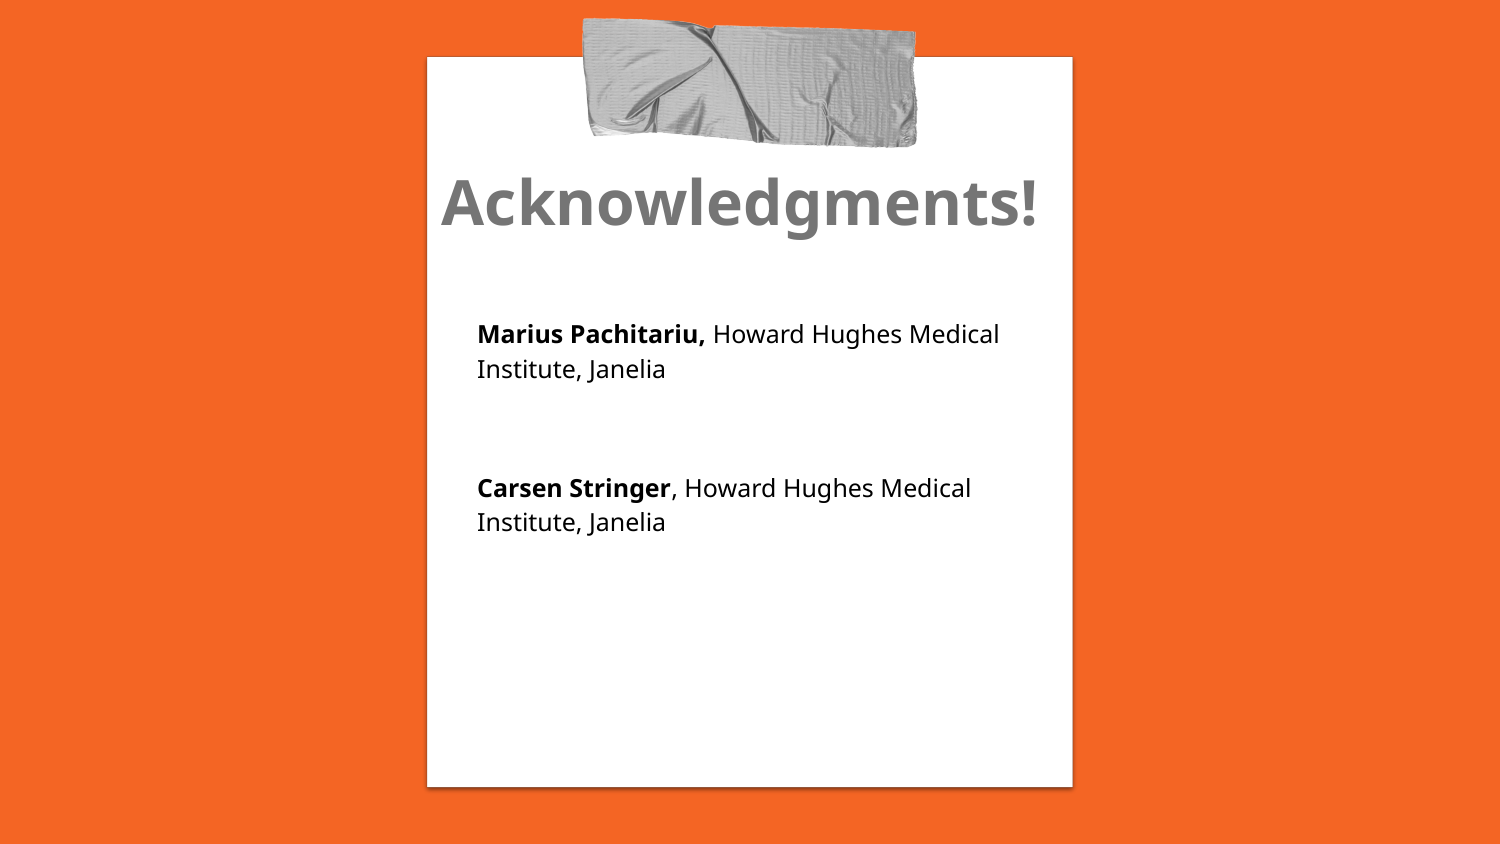

Acknowledgments!
# Marius Pachitariu, Howard Hughes Medical Institute, Janelia
Carsen Stringer, Howard Hughes Medical Institute, Janelia